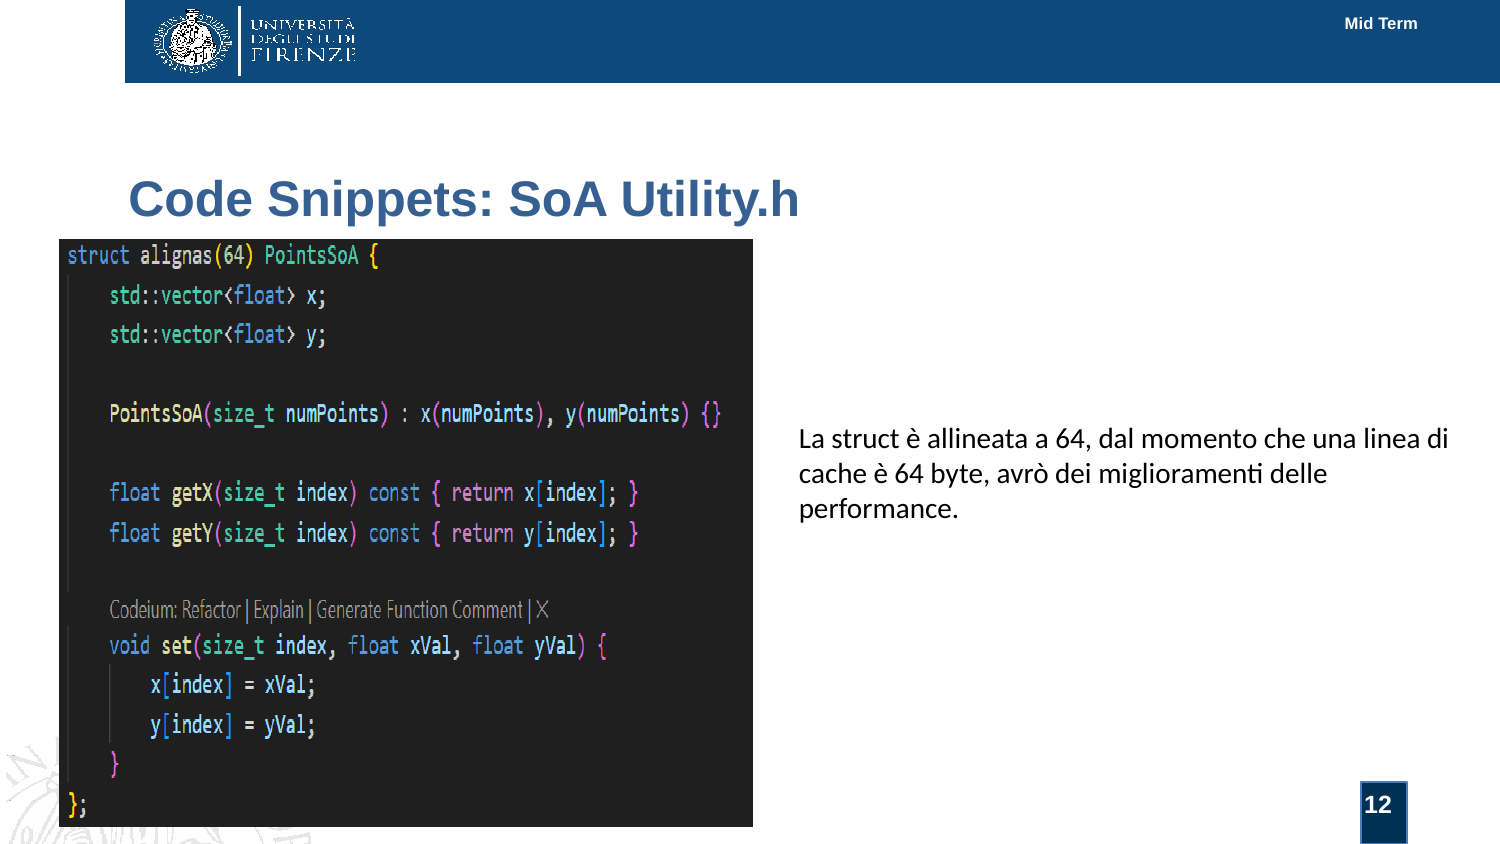

Mid Term
Code Snippets: SoA Utility.h
La struct è allineata a 64, dal momento che una linea di cache è 64 byte, avrò dei miglioramenti delle performance.